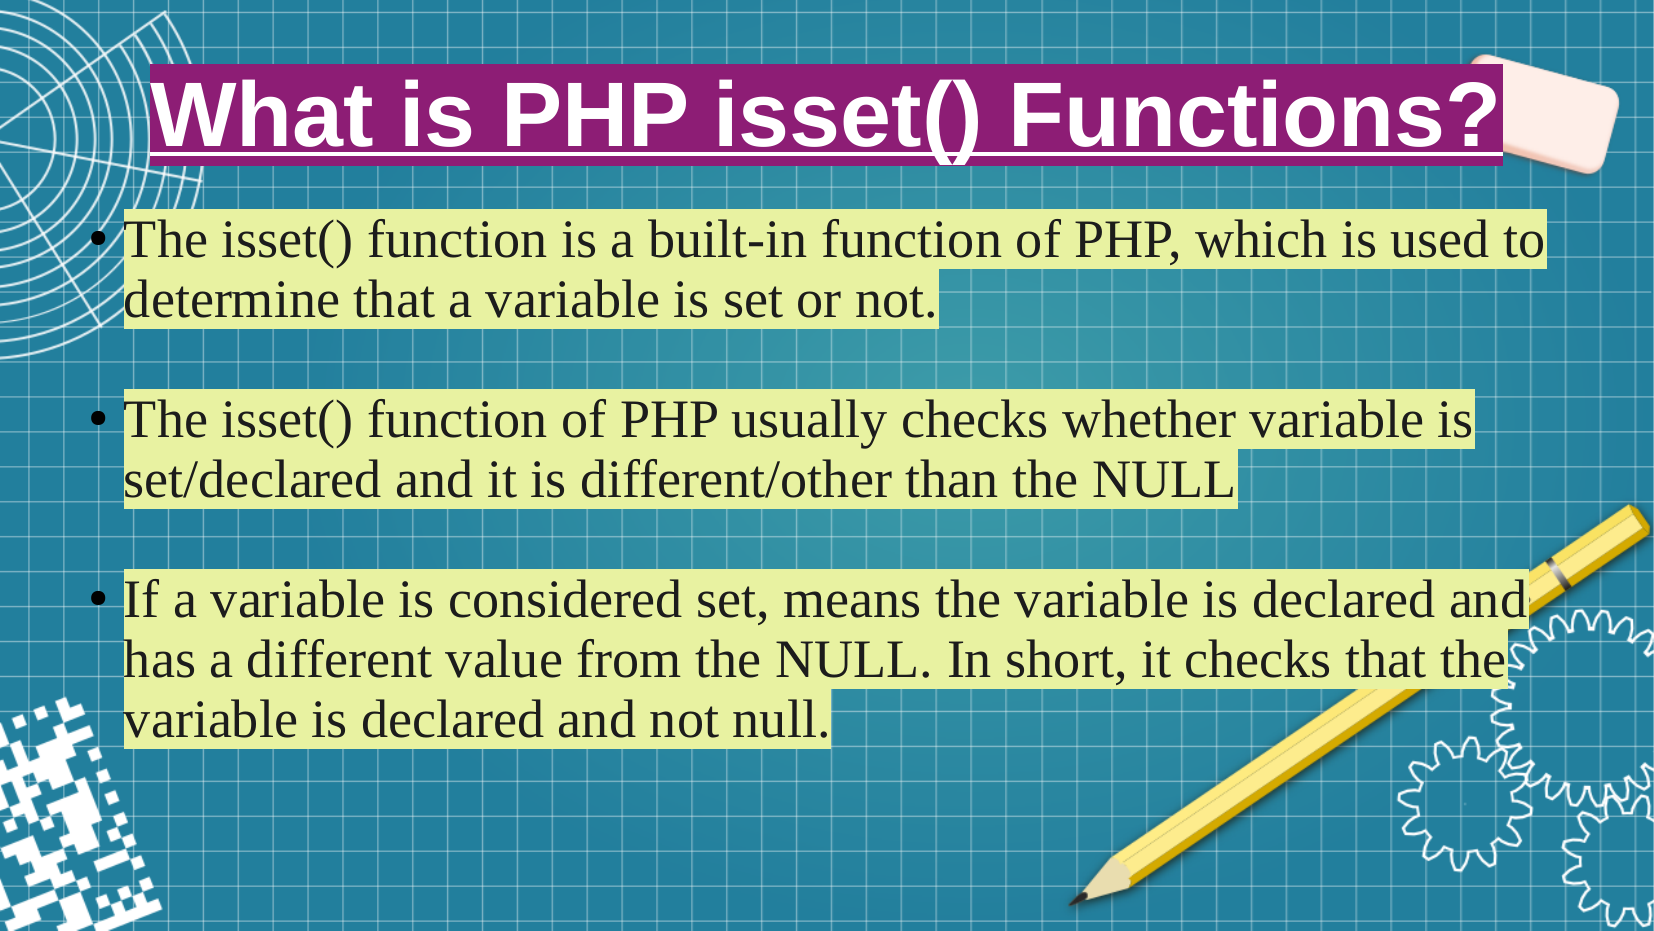

# What is PHP isset() Functions?
The isset() function is a built-in function of PHP, which is used to determine that a variable is set or not.
The isset() function of PHP usually checks whether variable is set/declared and it is different/other than the NULL
If a variable is considered set, means the variable is declared and has a different value from the NULL. In short, it checks that the variable is declared and not null.